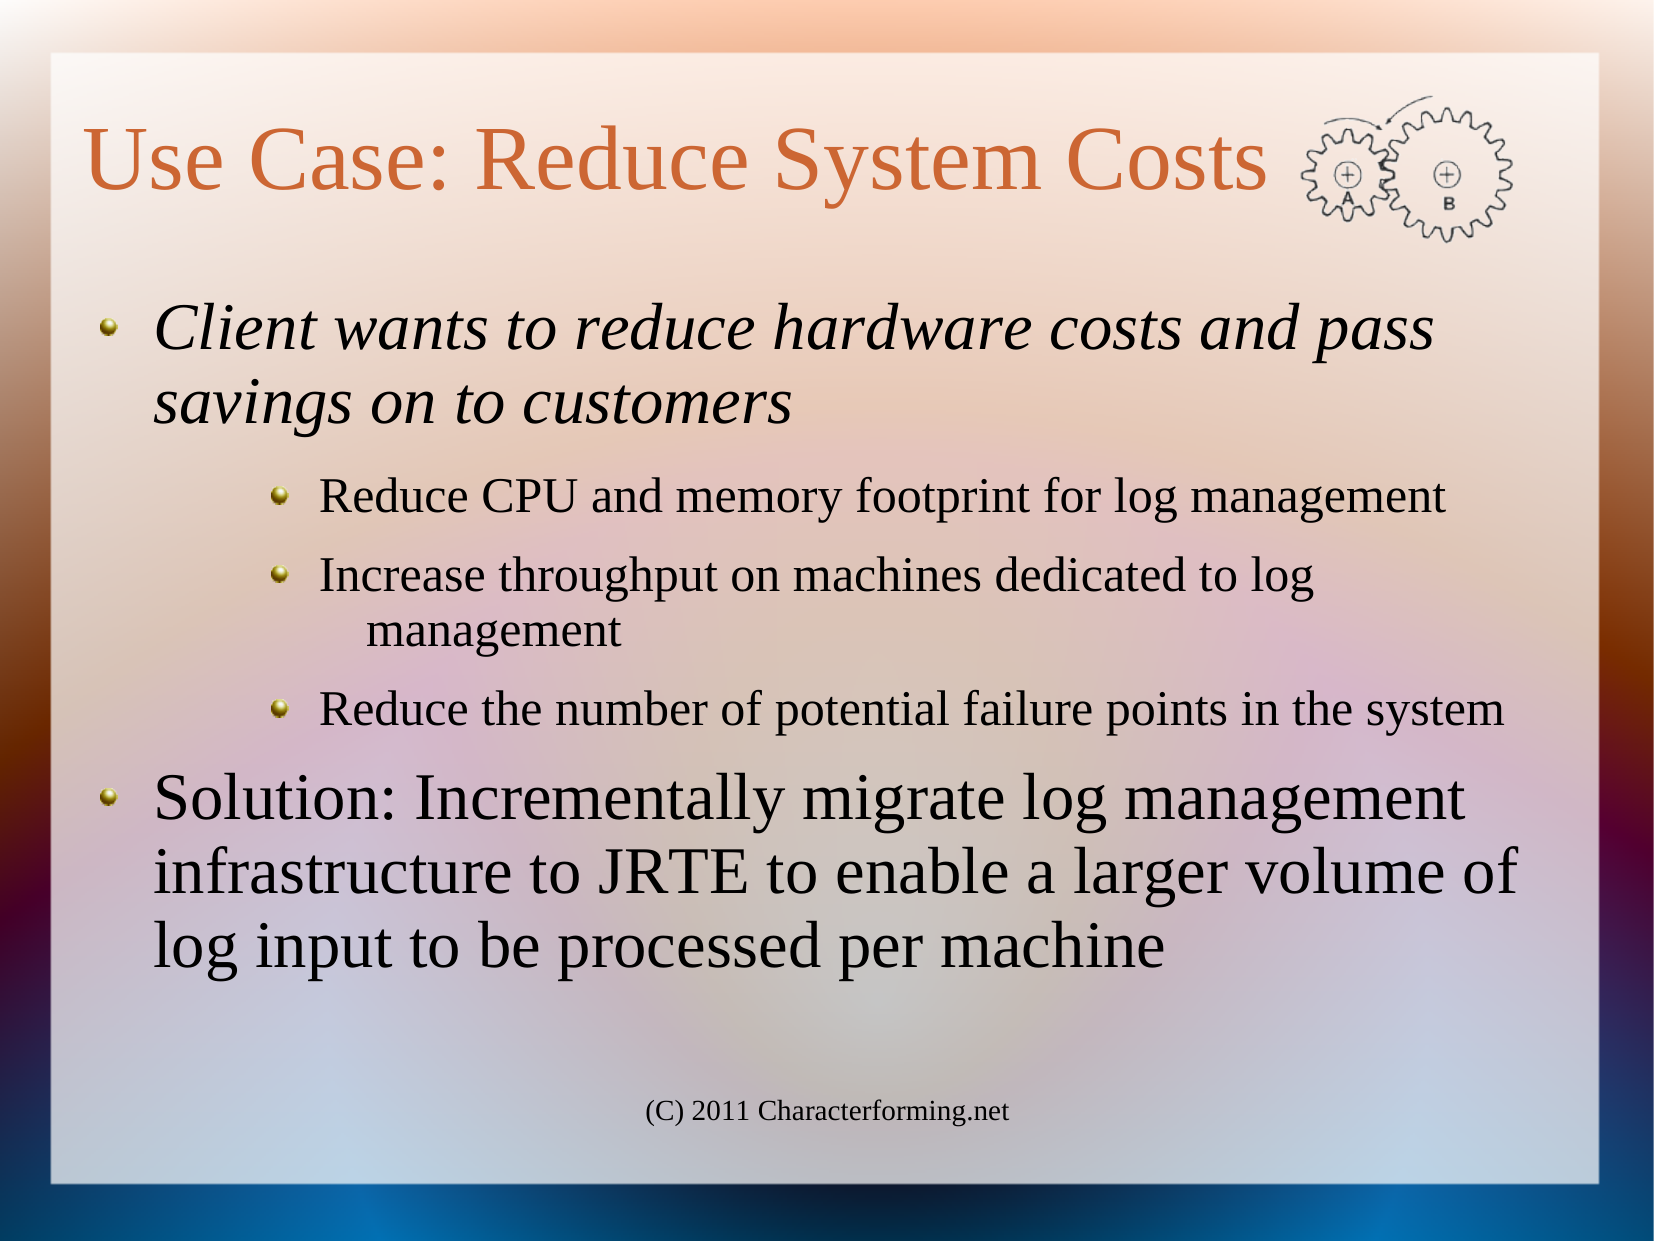

# Use Case: Reduce System Costs
Client wants to reduce hardware costs and pass savings on to customers
Reduce CPU and memory footprint for log management
Increase throughput on machines dedicated to log management
Reduce the number of potential failure points in the system
Solution: Incrementally migrate log management infrastructure to JRTE to enable a larger volume of log input to be processed per machine
(C) 2011 Characterforming.net